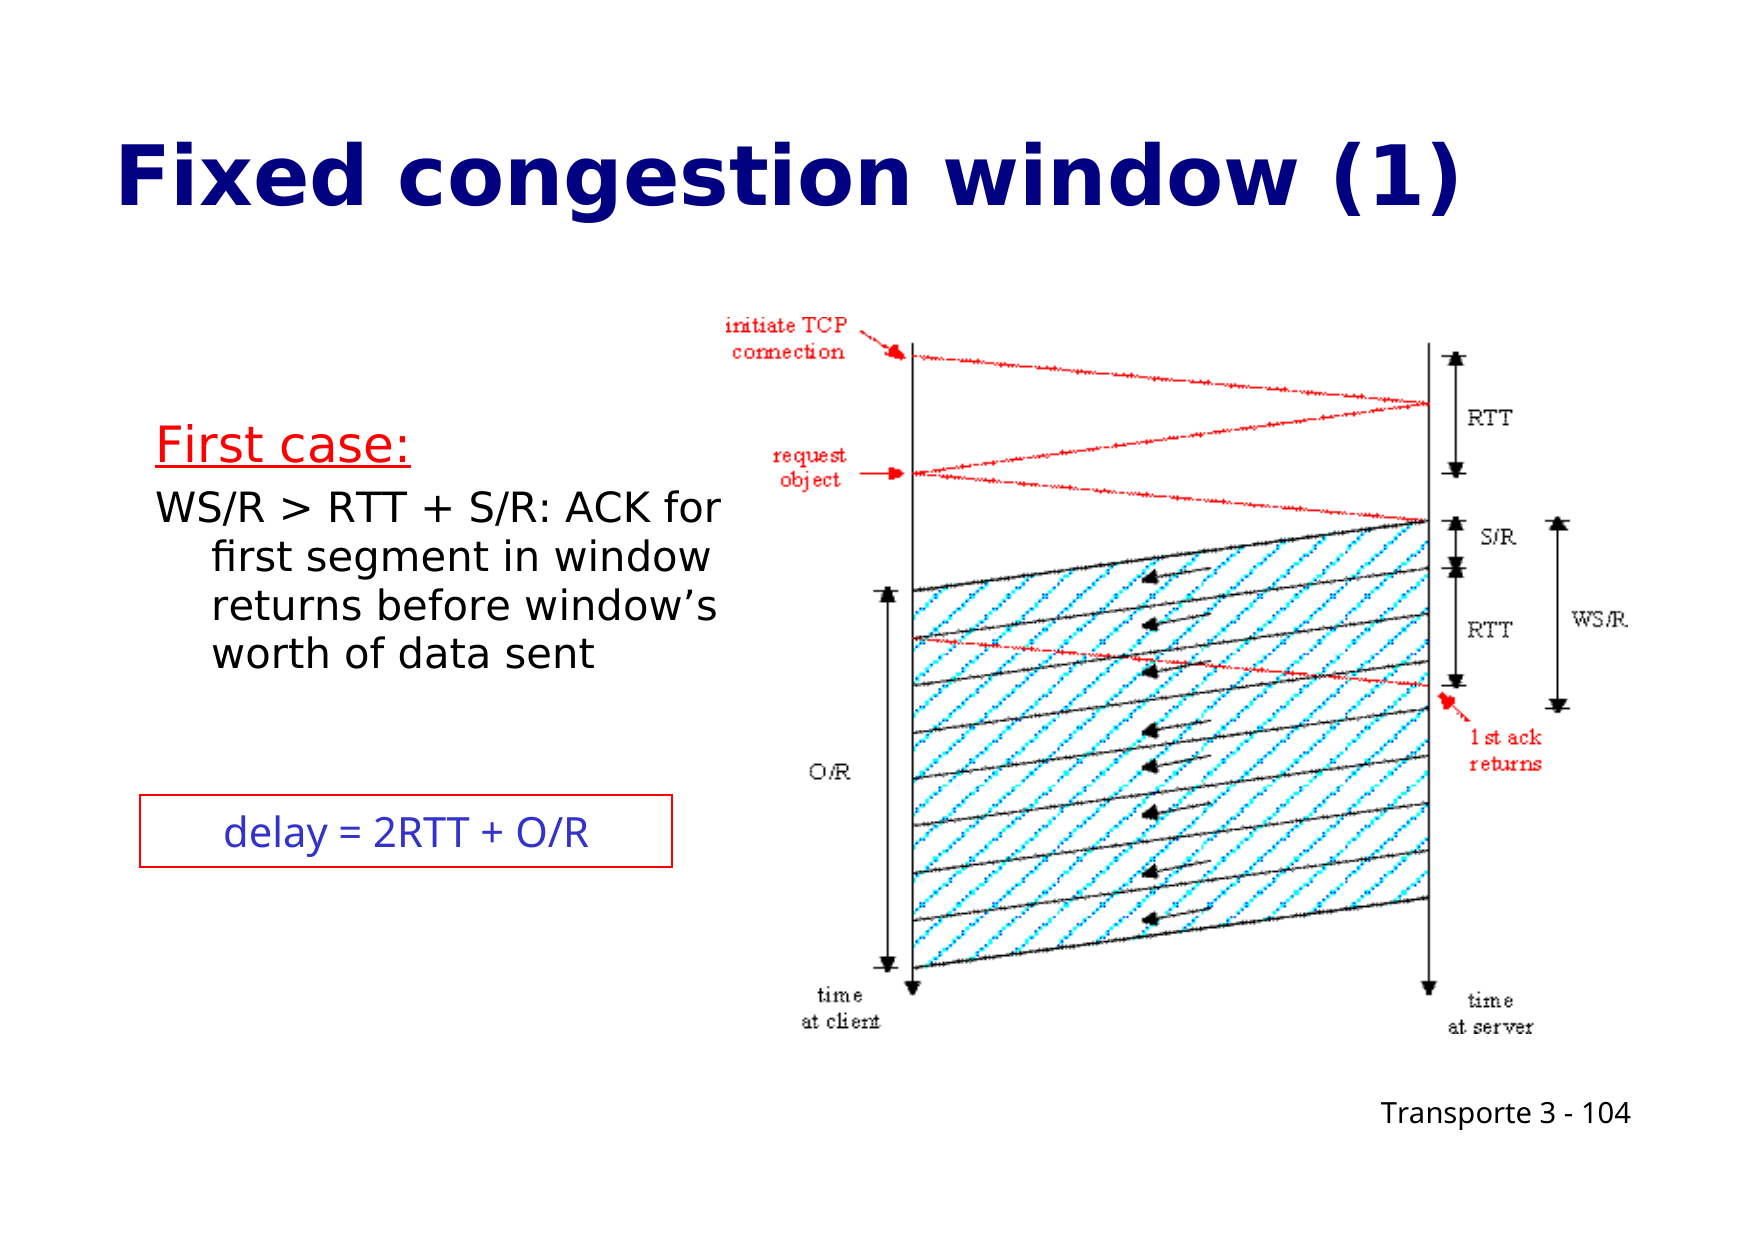

# Fixed congestion window (1)
First case:
WS/R > RTT + S/R: ACK for first segment in window returns before window’s worth of data sent
delay = 2RTT + O/R